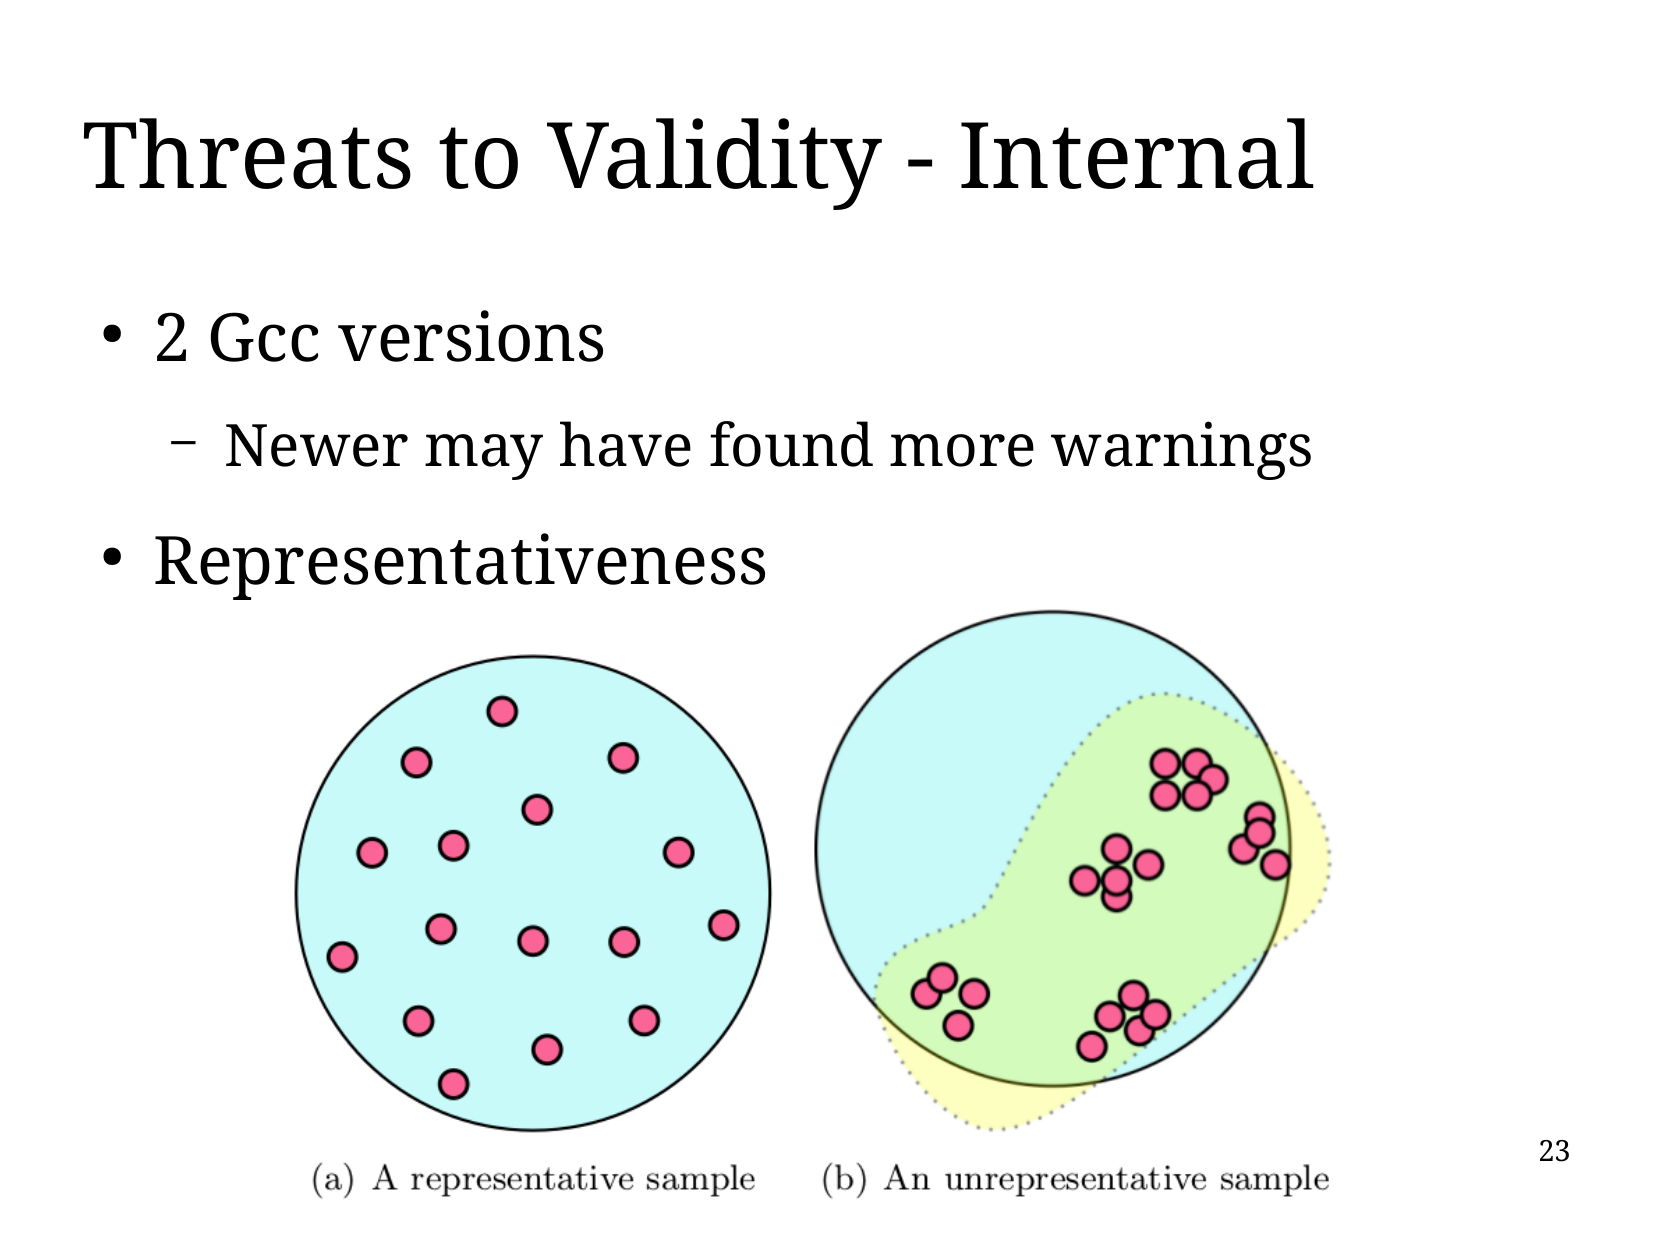

# Threats to Validity - Internal
2 Gcc versions
Newer may have found more warnings
Representativeness
23